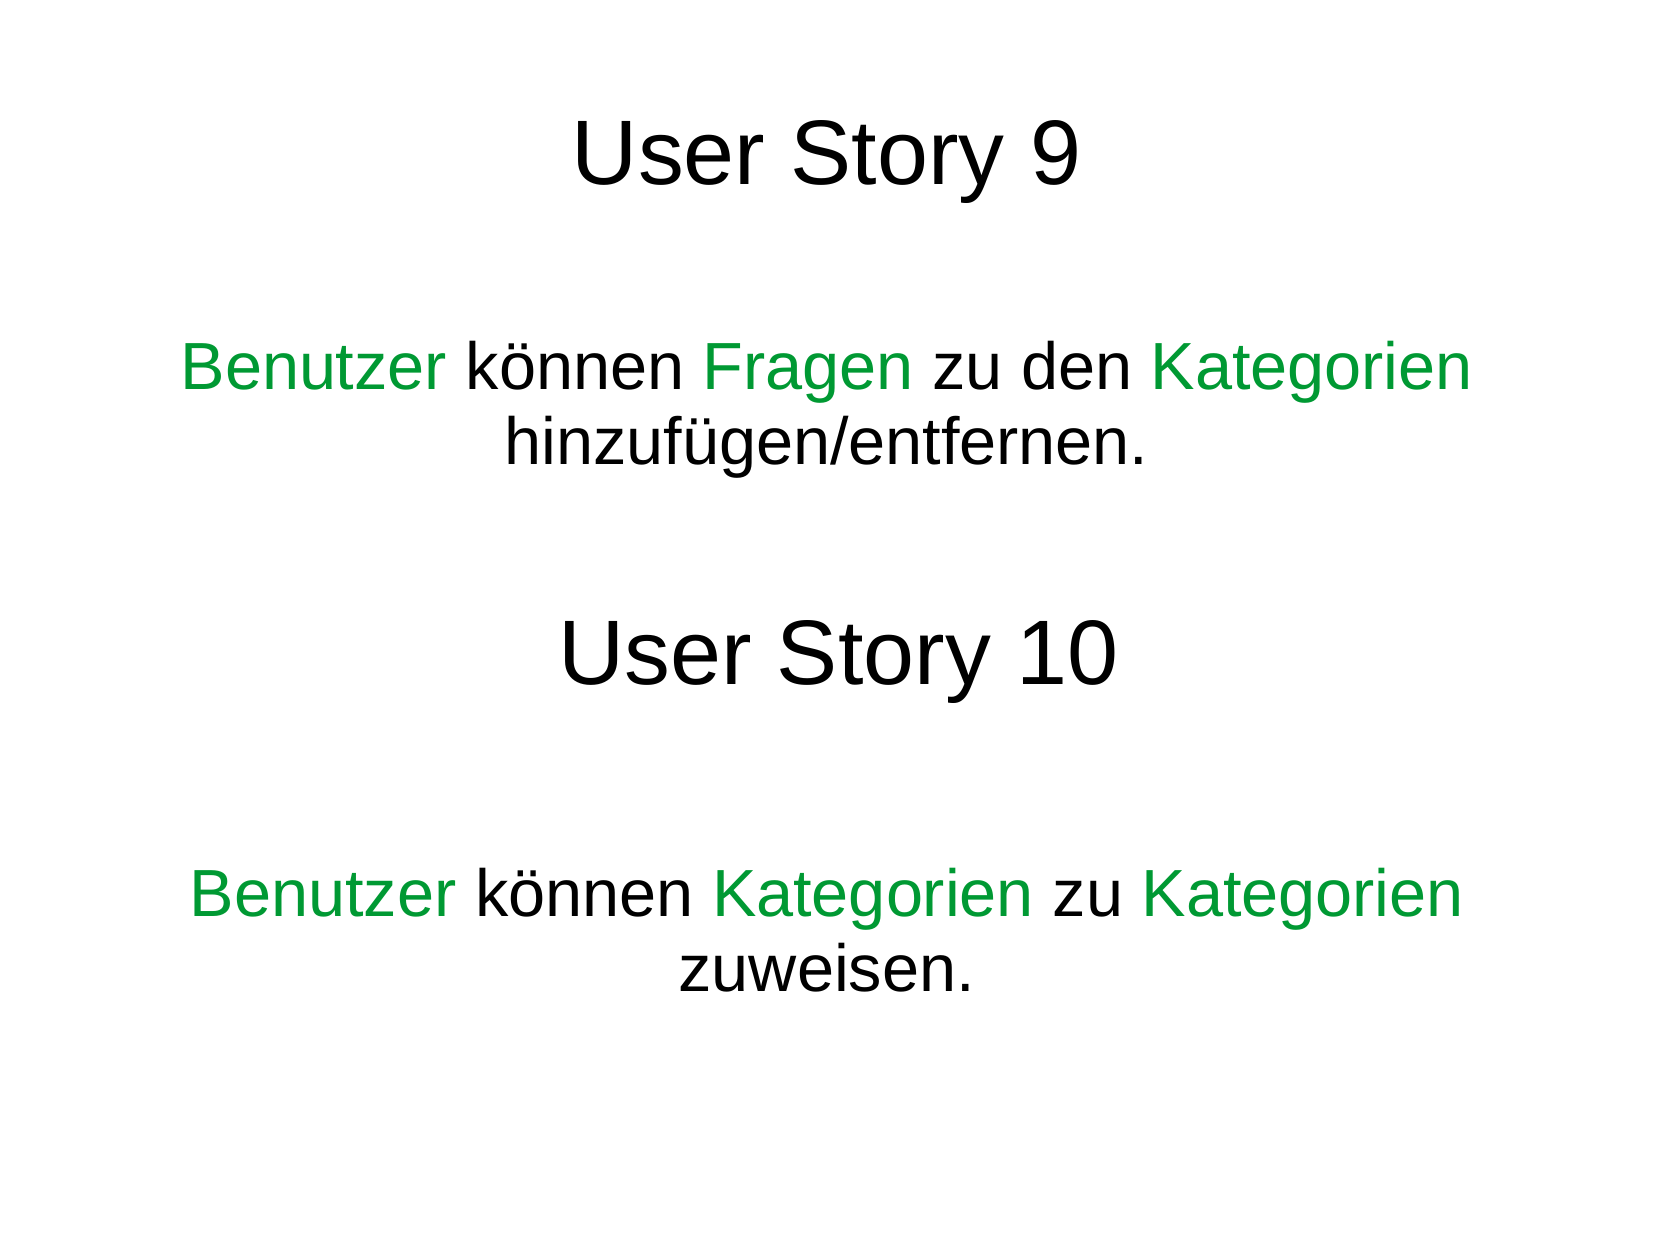

# User Story 9
Benutzer können Fragen zu den Kategorien hinzufügen/entfernen.
User Story 10
Benutzer können Kategorien zu Kategorien zuweisen.